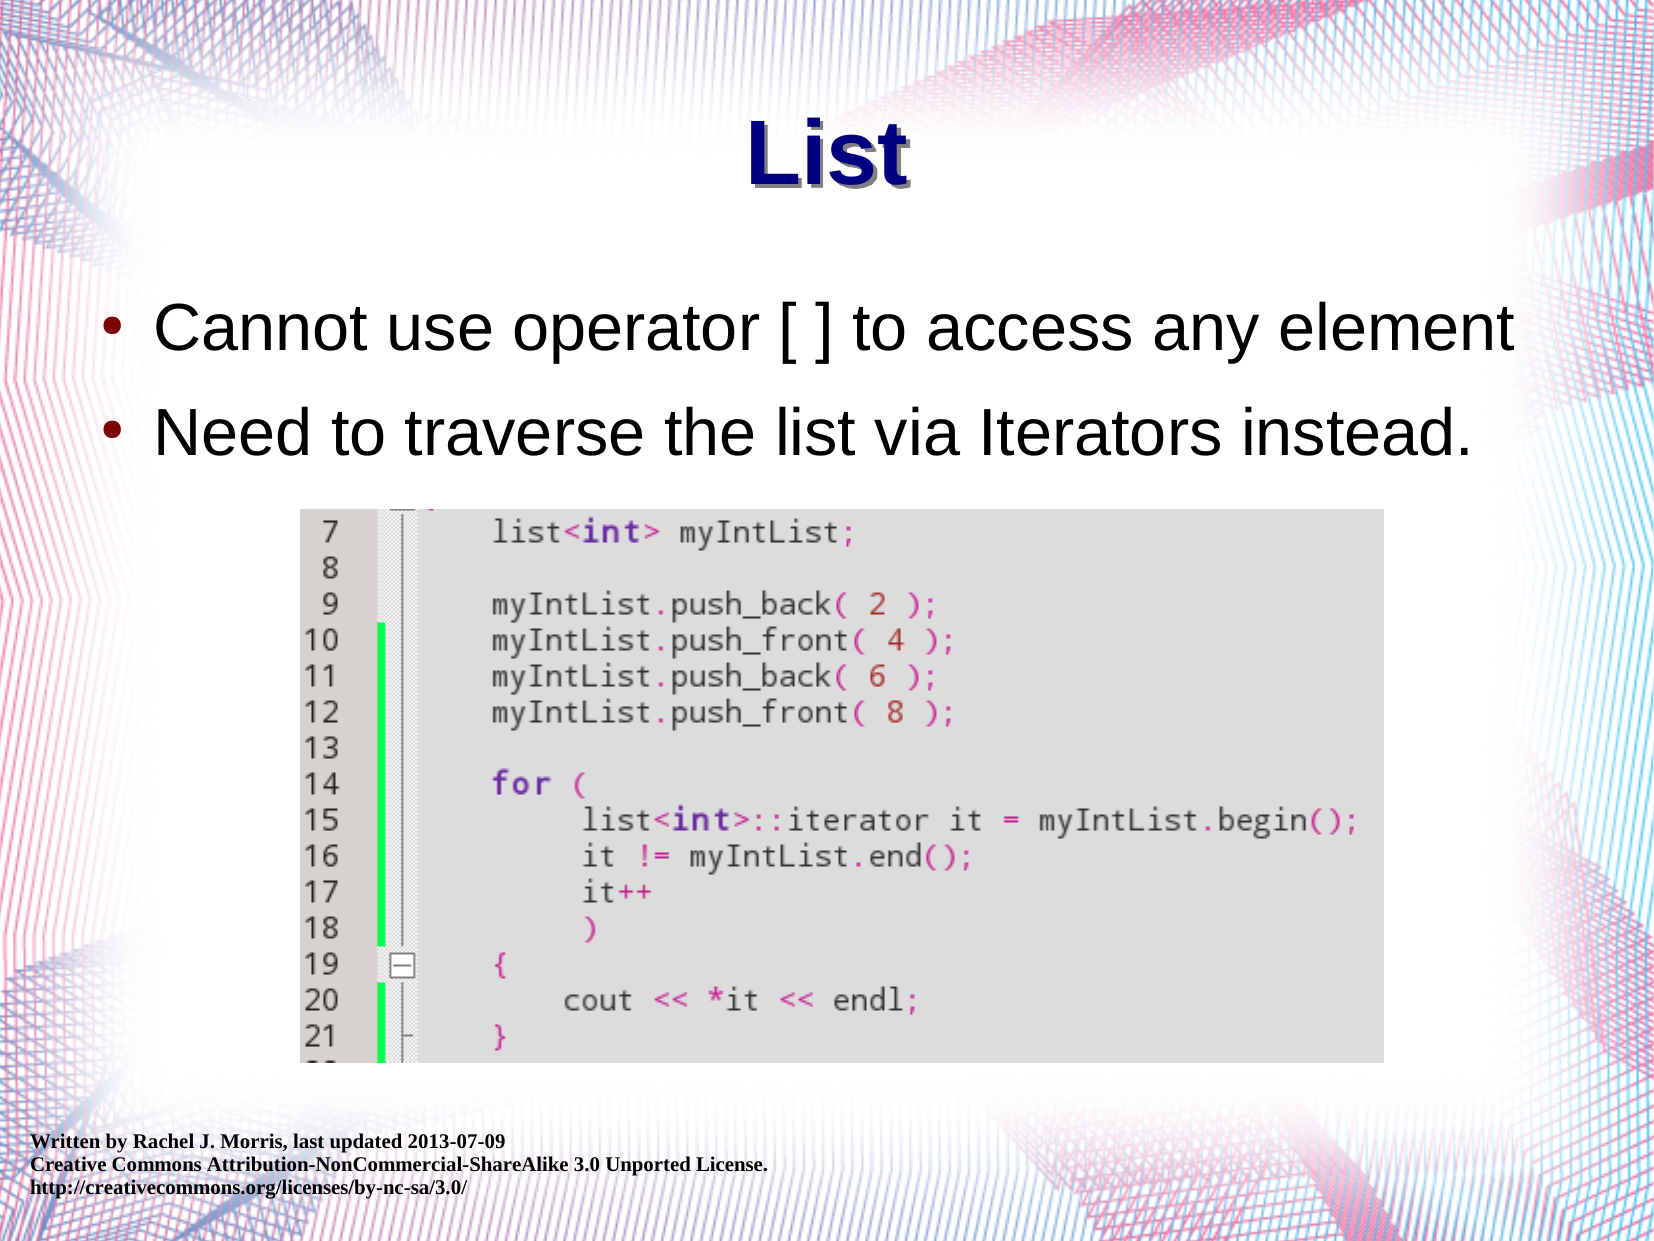

# List
Cannot use operator [ ] to access any element
Need to traverse the list via Iterators instead.